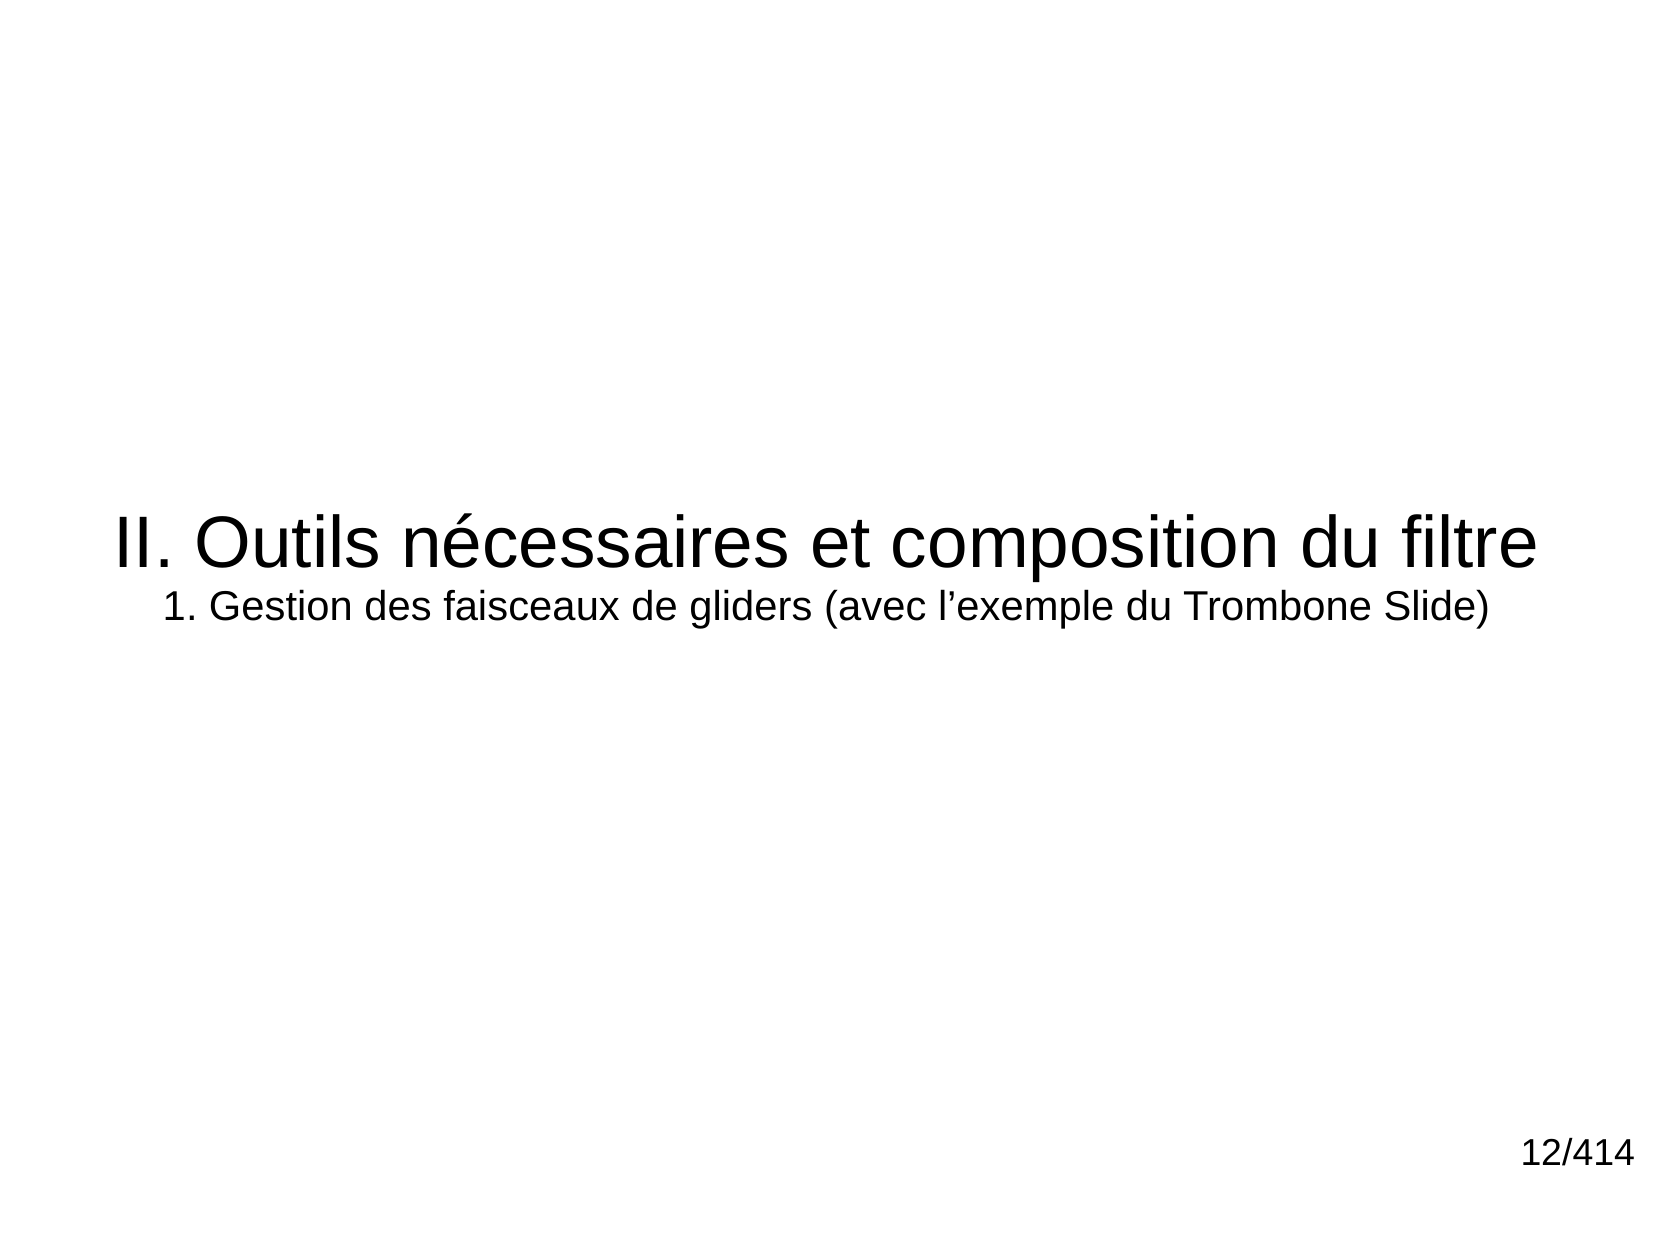

# II. Outils nécessaires et composition du filtre 1. Gestion des faisceaux de gliders (avec l’exemple du Trombone Slide)